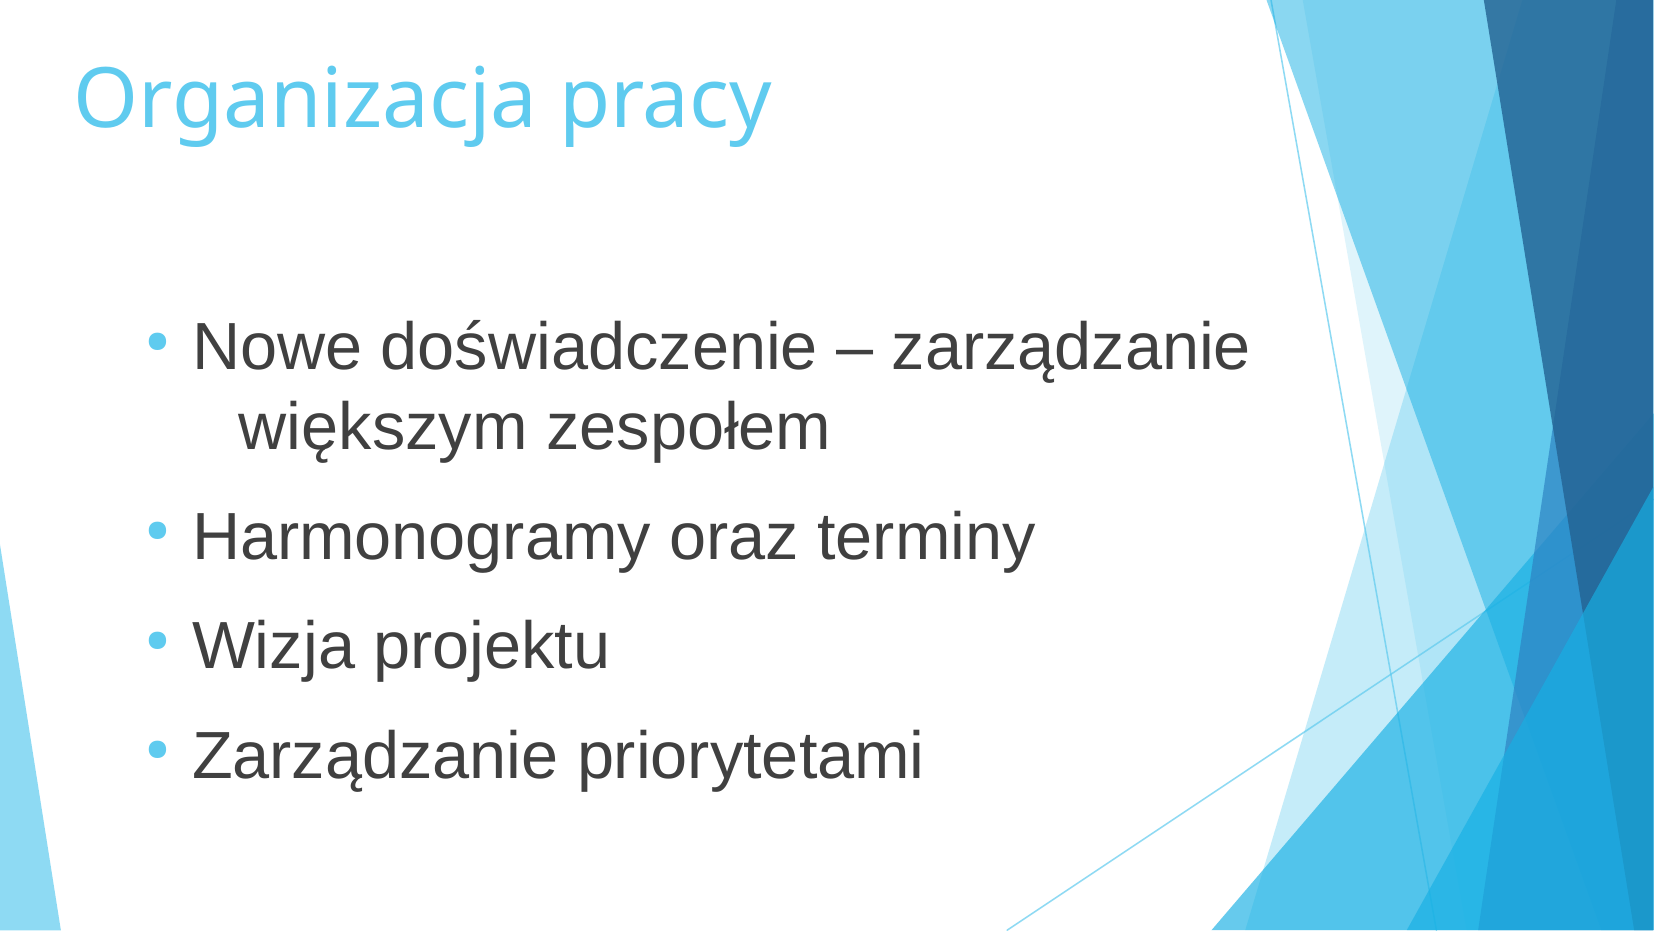

# Organizacja pracy
Nowe doświadczenie – zarządzanie większym zespołem
Harmonogramy oraz terminy
Wizja projektu
Zarządzanie priorytetami